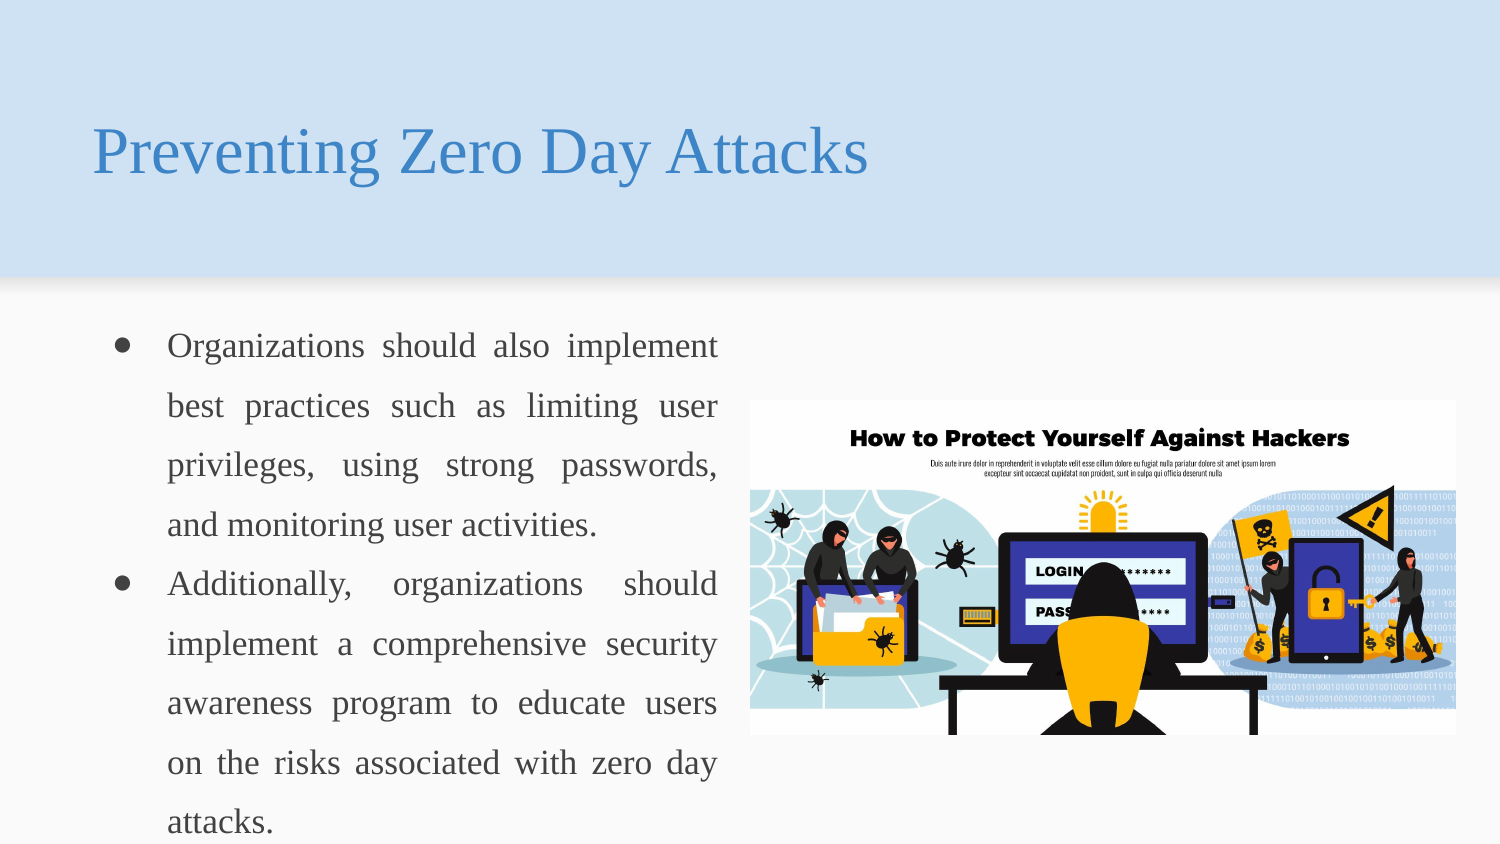

Preventing Zero Day Attacks
# Organizations should also implement best practices such as limiting user privileges, using strong passwords, and monitoring user activities.
Additionally, organizations should implement a comprehensive security awareness program to educate users on the risks associated with zero day attacks.